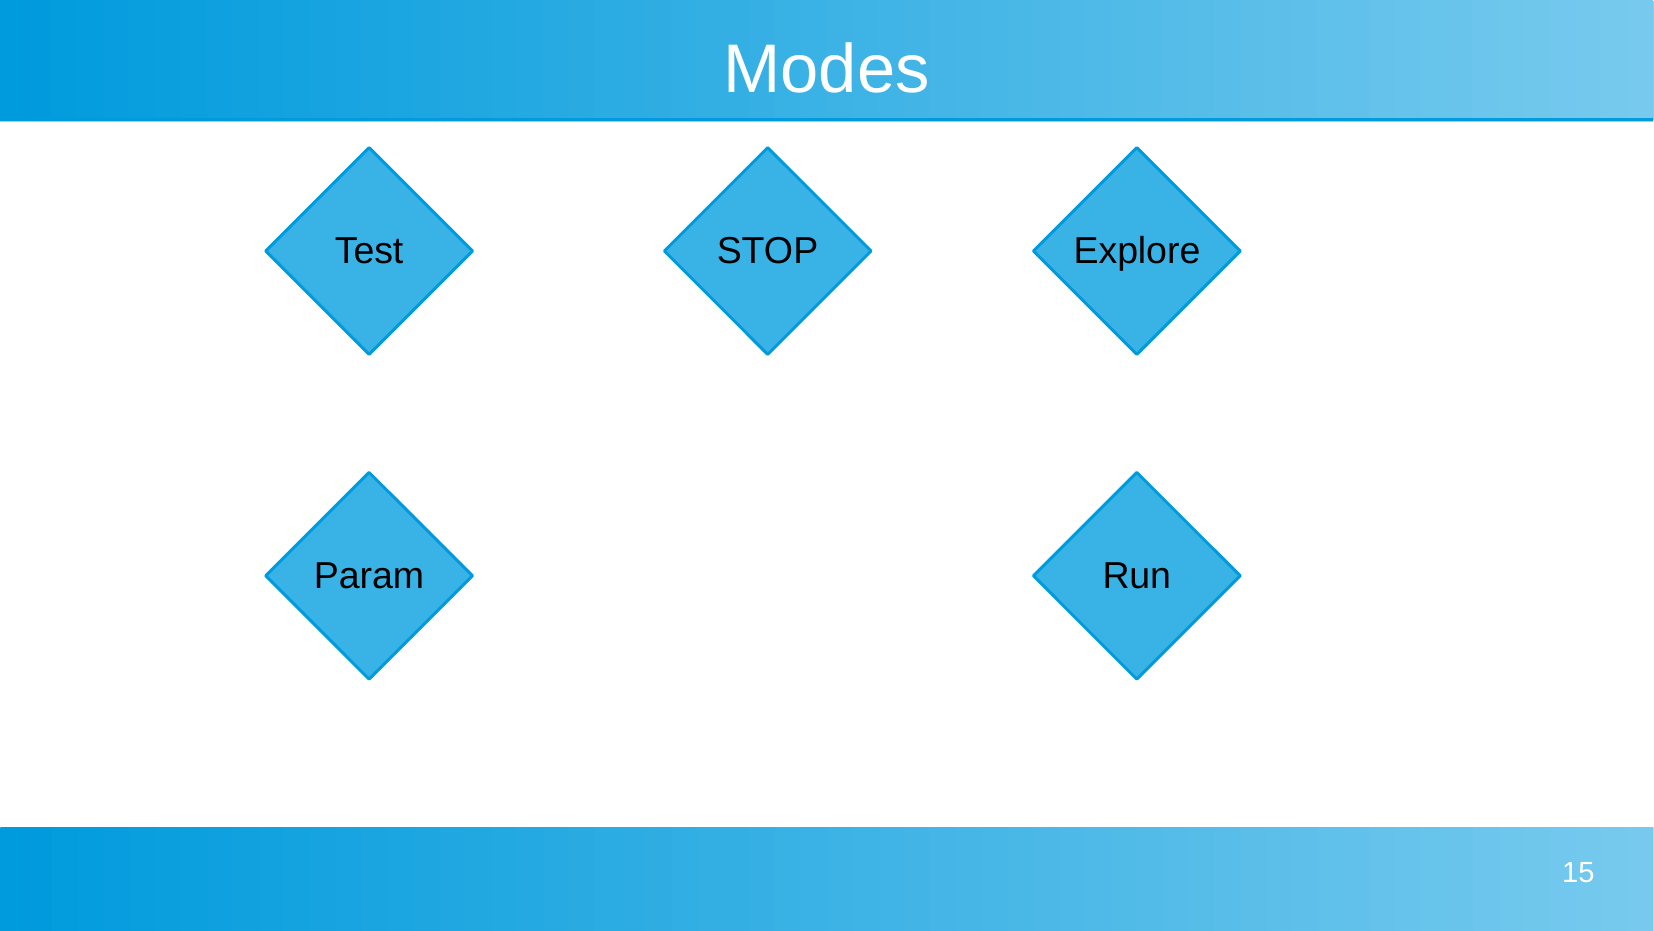

# Modes
Test
STOP
Explore
Param
Run
15